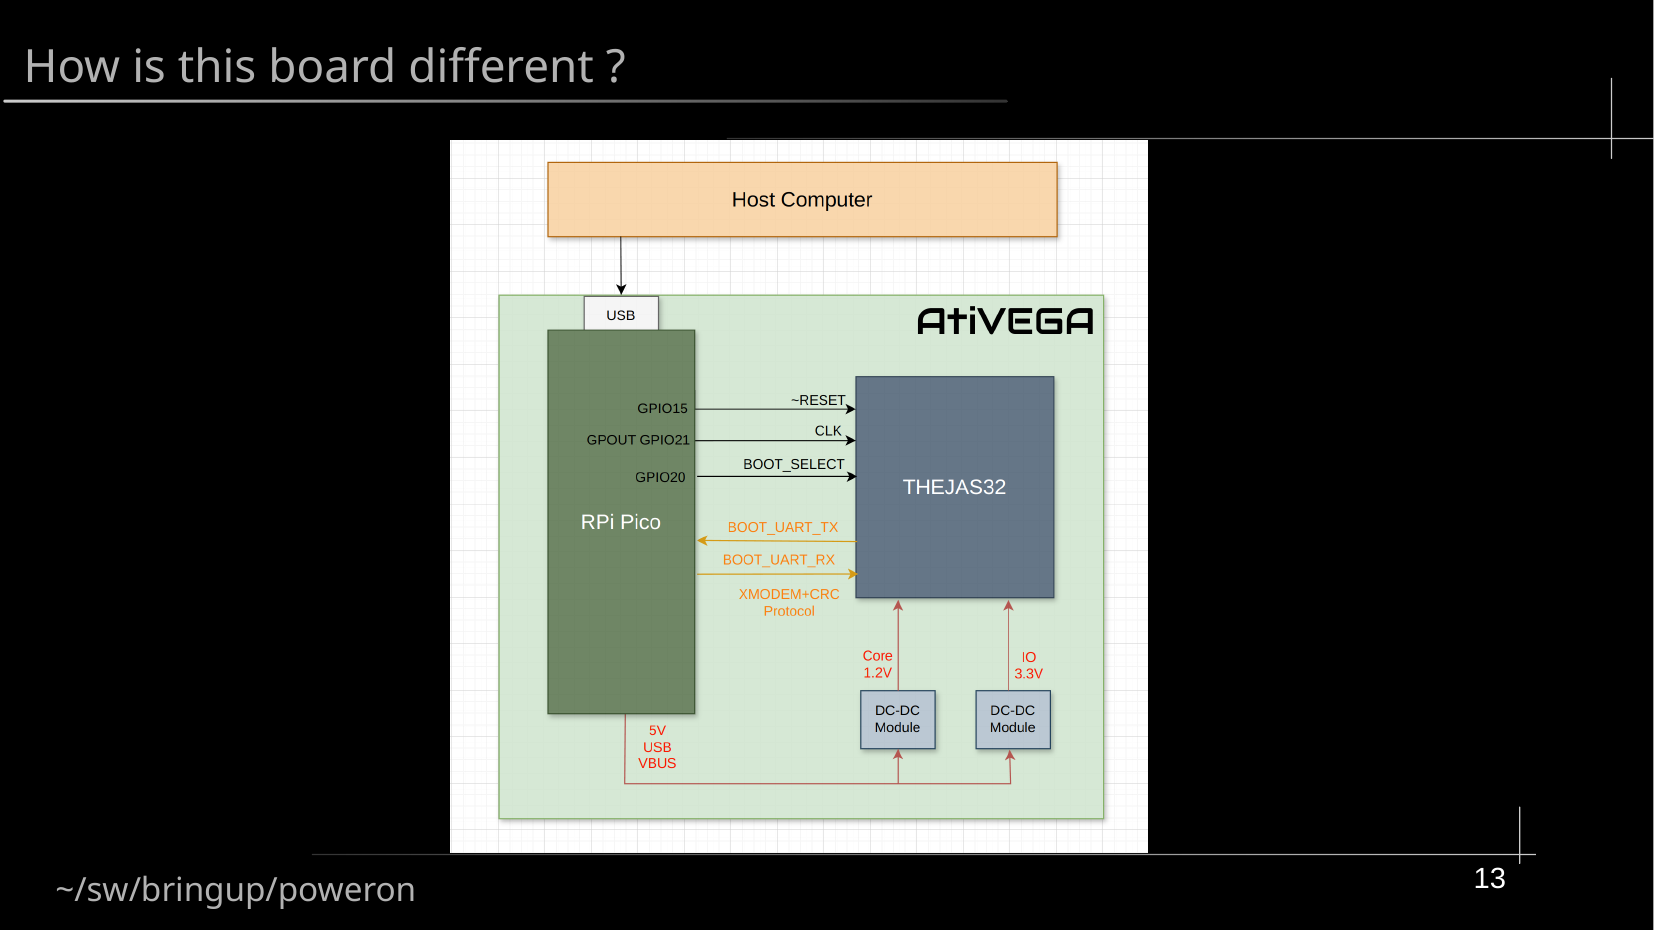

# How is this board different ?
~/sw/bringup/poweron
13